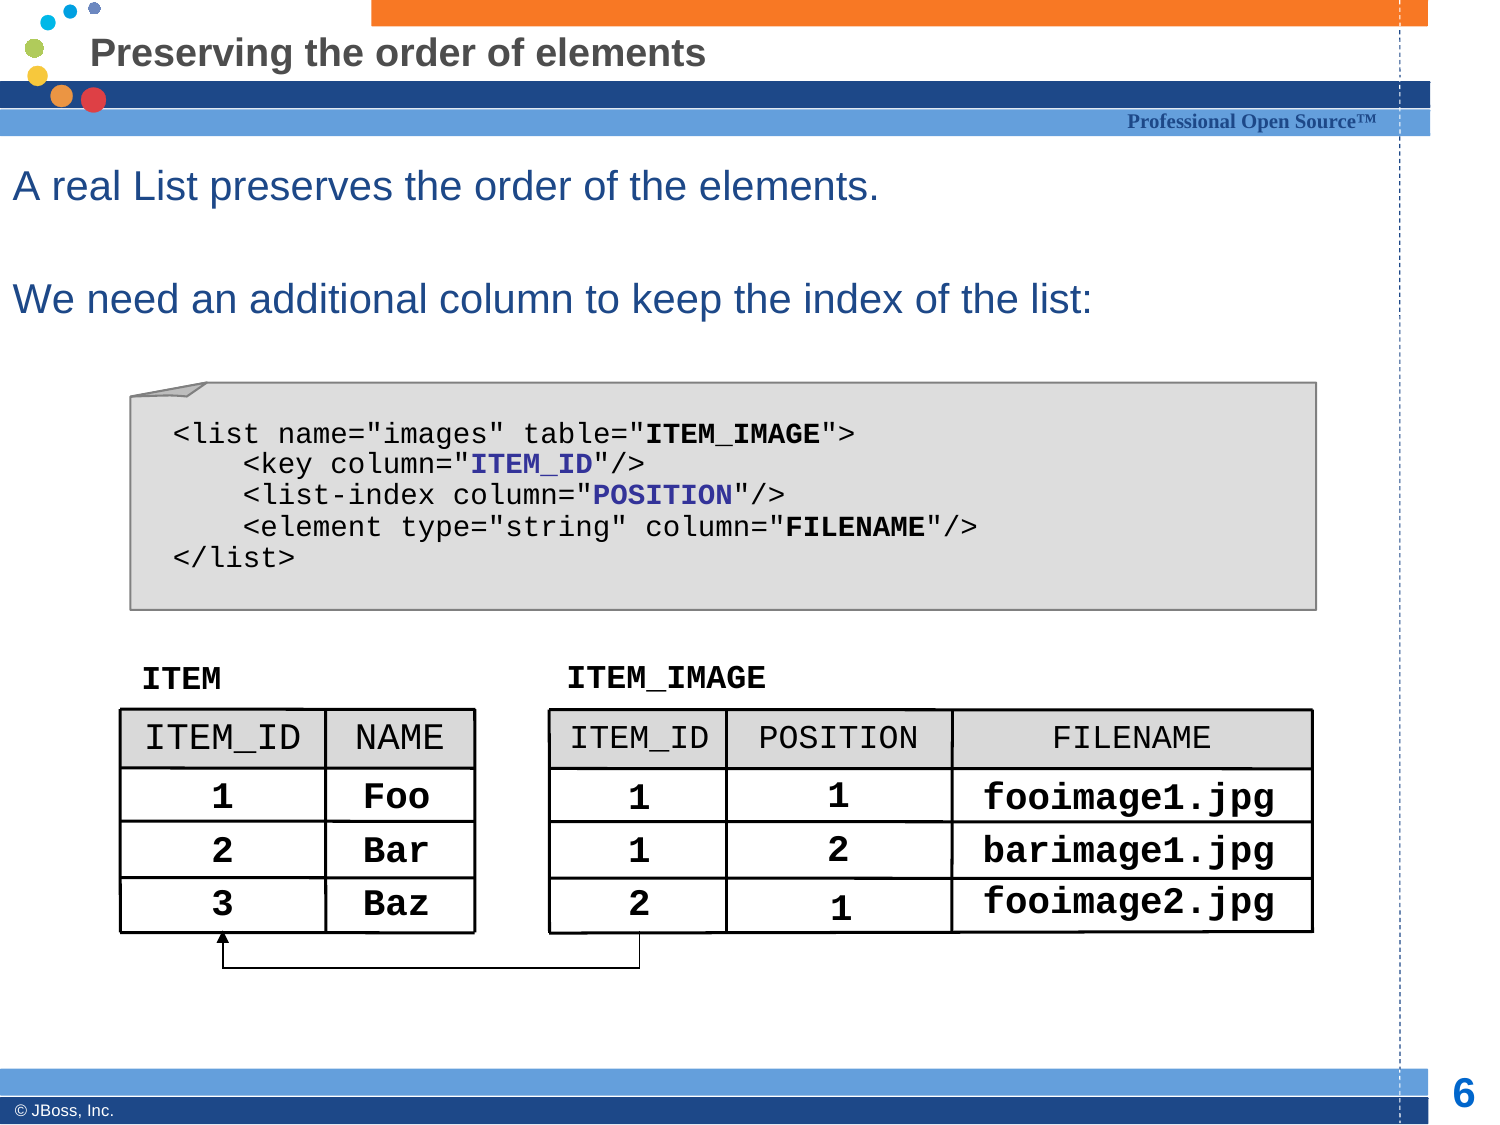

# Preserving the order of elements
A real List preserves the order of the elements.
We need an additional column to keep the index of the list:
<list name="images" table="ITEM_IMAGE">
 <key column="ITEM_ID"/>
 <list-index column="POSITION"/>
 <element type="string" column="FILENAME"/>
</list>
ITEM_IMAGE
ITEM
ITEM_ID
NAME
ITEM_ID
FILENAME
POSITION
1
1
Foo
1
fooimage1.jpg
2
2
Bar
barimage1.jpg
1
fooimage2.jpg
3
Baz
2
1